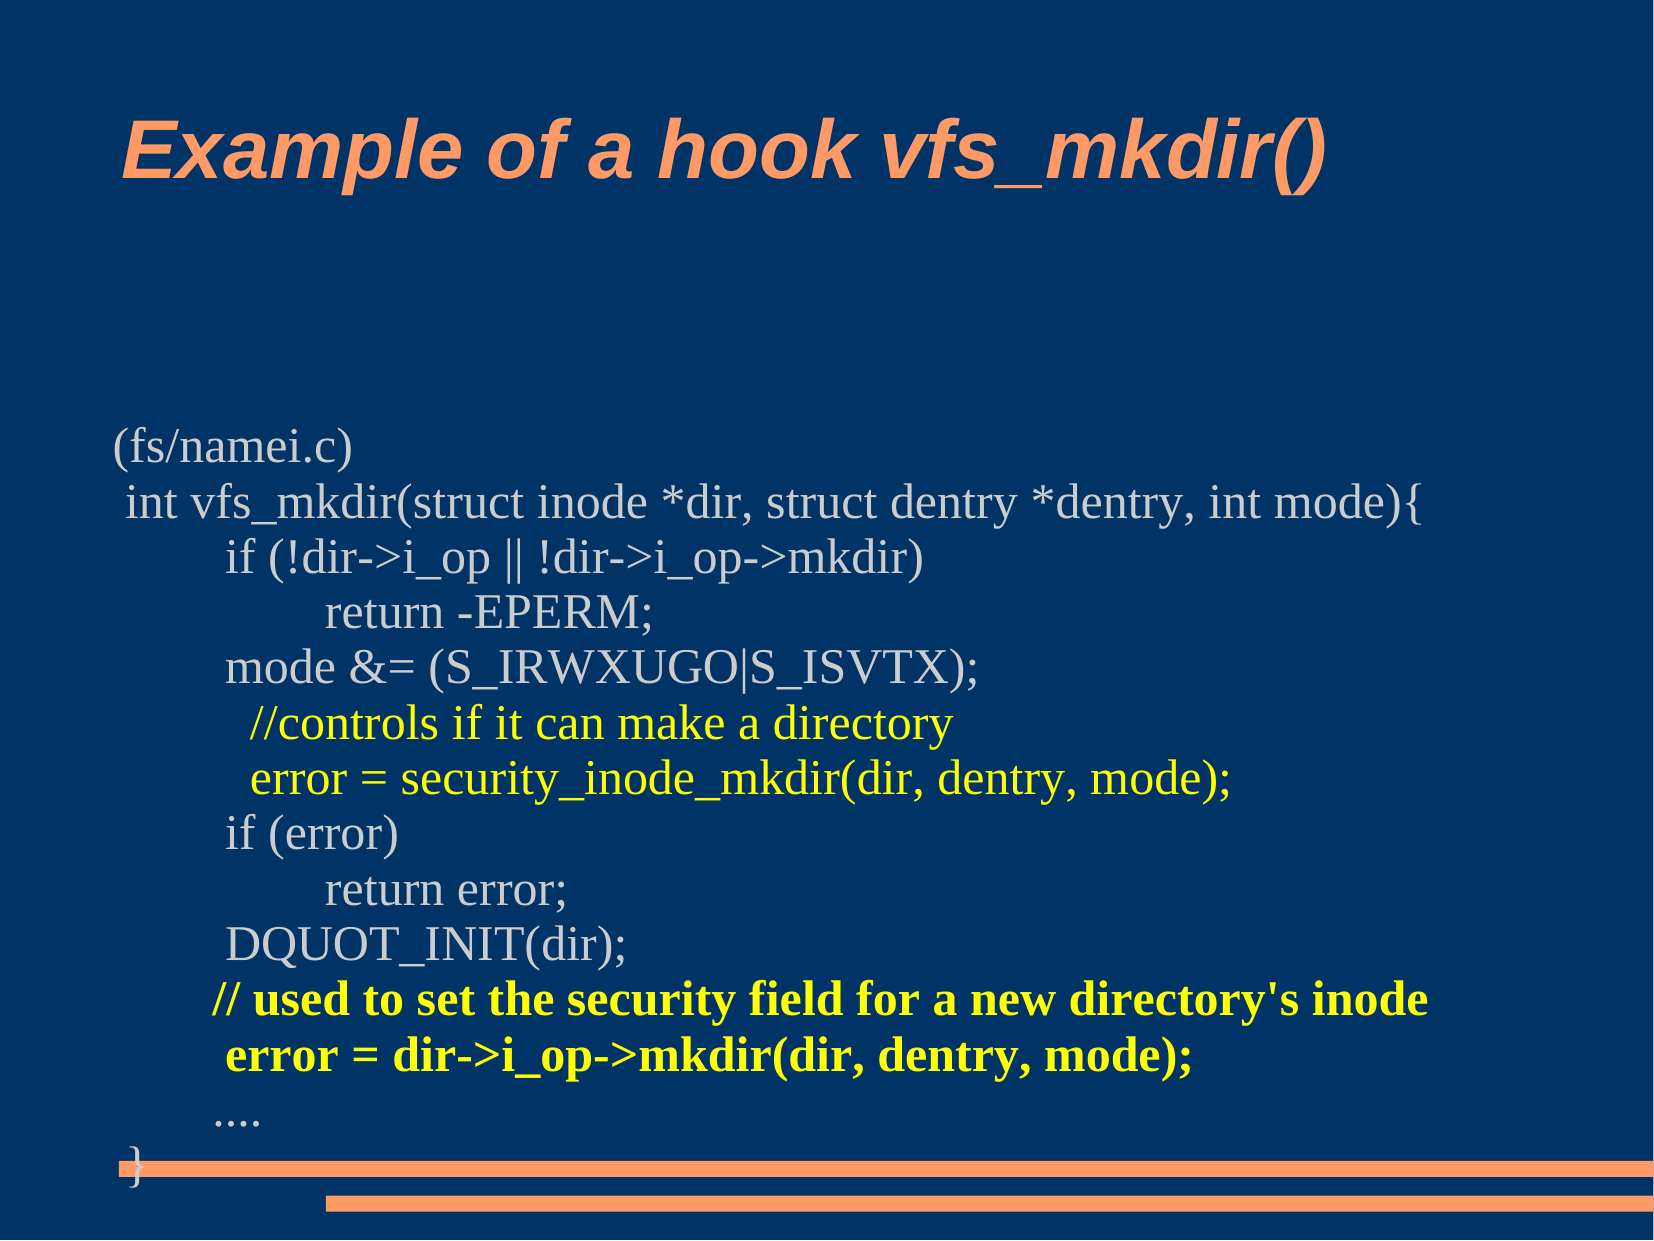

# Example of a hook vfs_mkdir()
(fs/namei.c)
 int vfs_mkdir(struct inode *dir, struct dentry *dentry, int mode){
 if (!dir->i_op || !dir->i_op->mkdir)
 return -EPERM;
 mode &= (S_IRWXUGO|S_ISVTX);
 //controls if it can make a directory
 error = security_inode_mkdir(dir, dentry, mode);
 if (error)
 return error;
 DQUOT_INIT(dir);
 // used to set the security field for a new directory's inode
 error = dir->i_op->mkdir(dir, dentry, mode);
 ....
 }